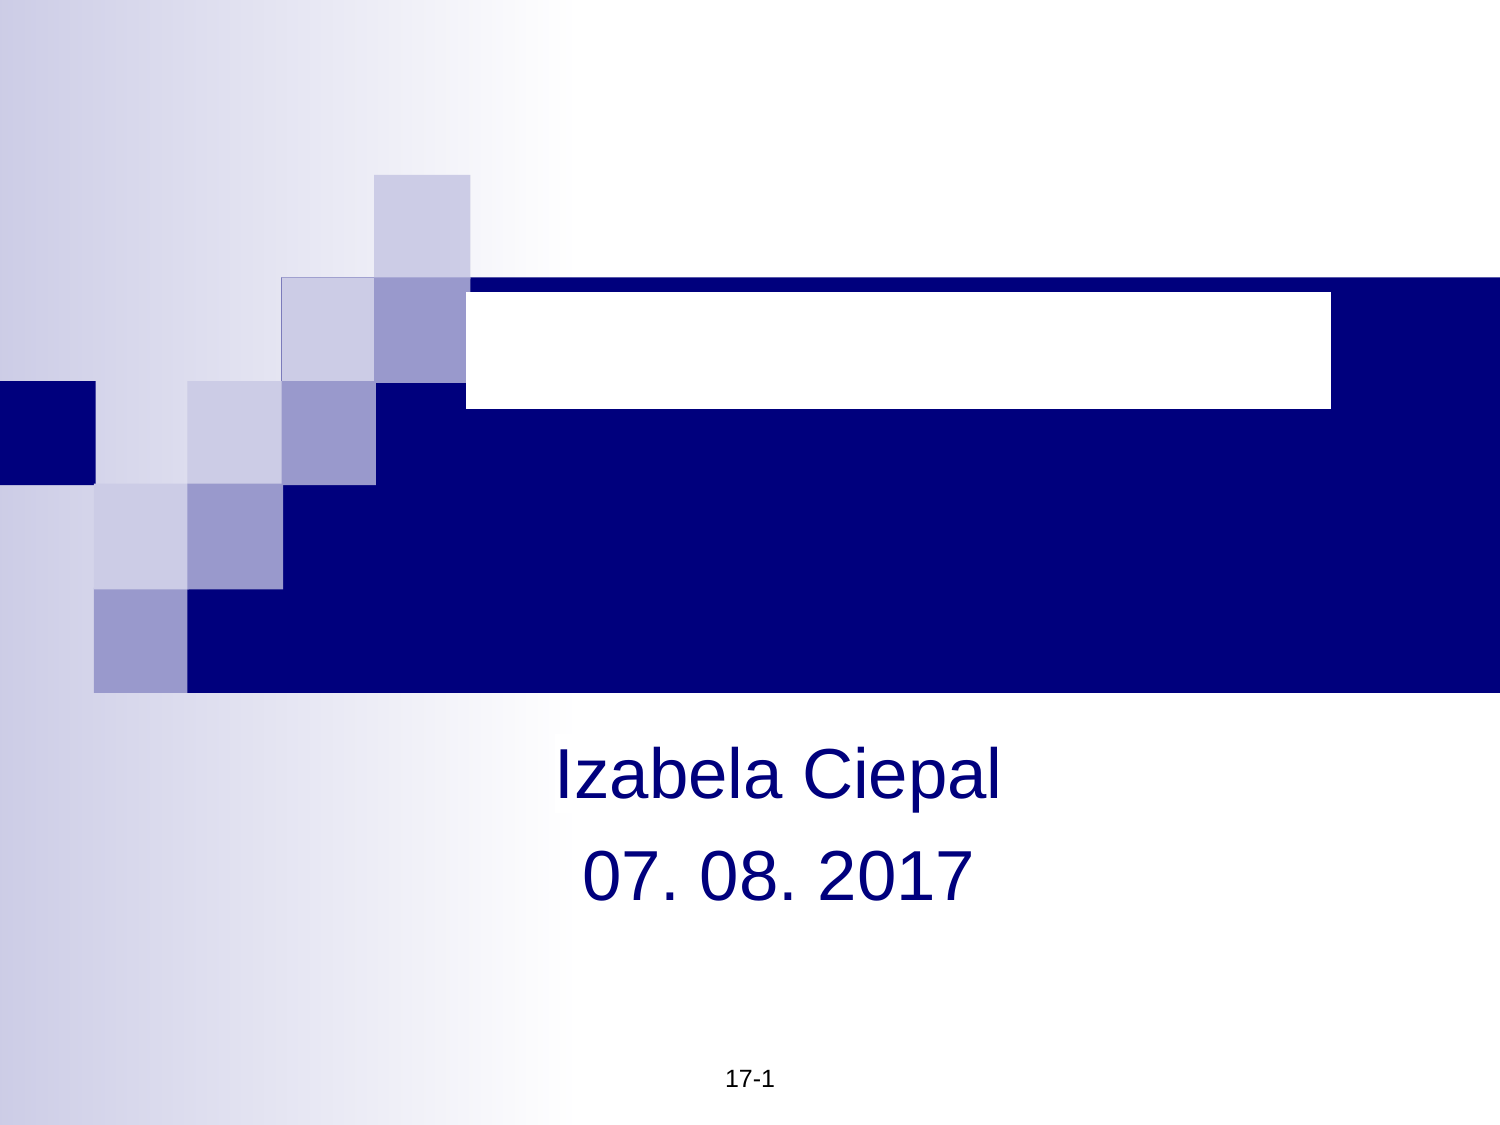

# p-12C @ 230 MeV
Izabela Ciepal
07. 08. 2017
17-1